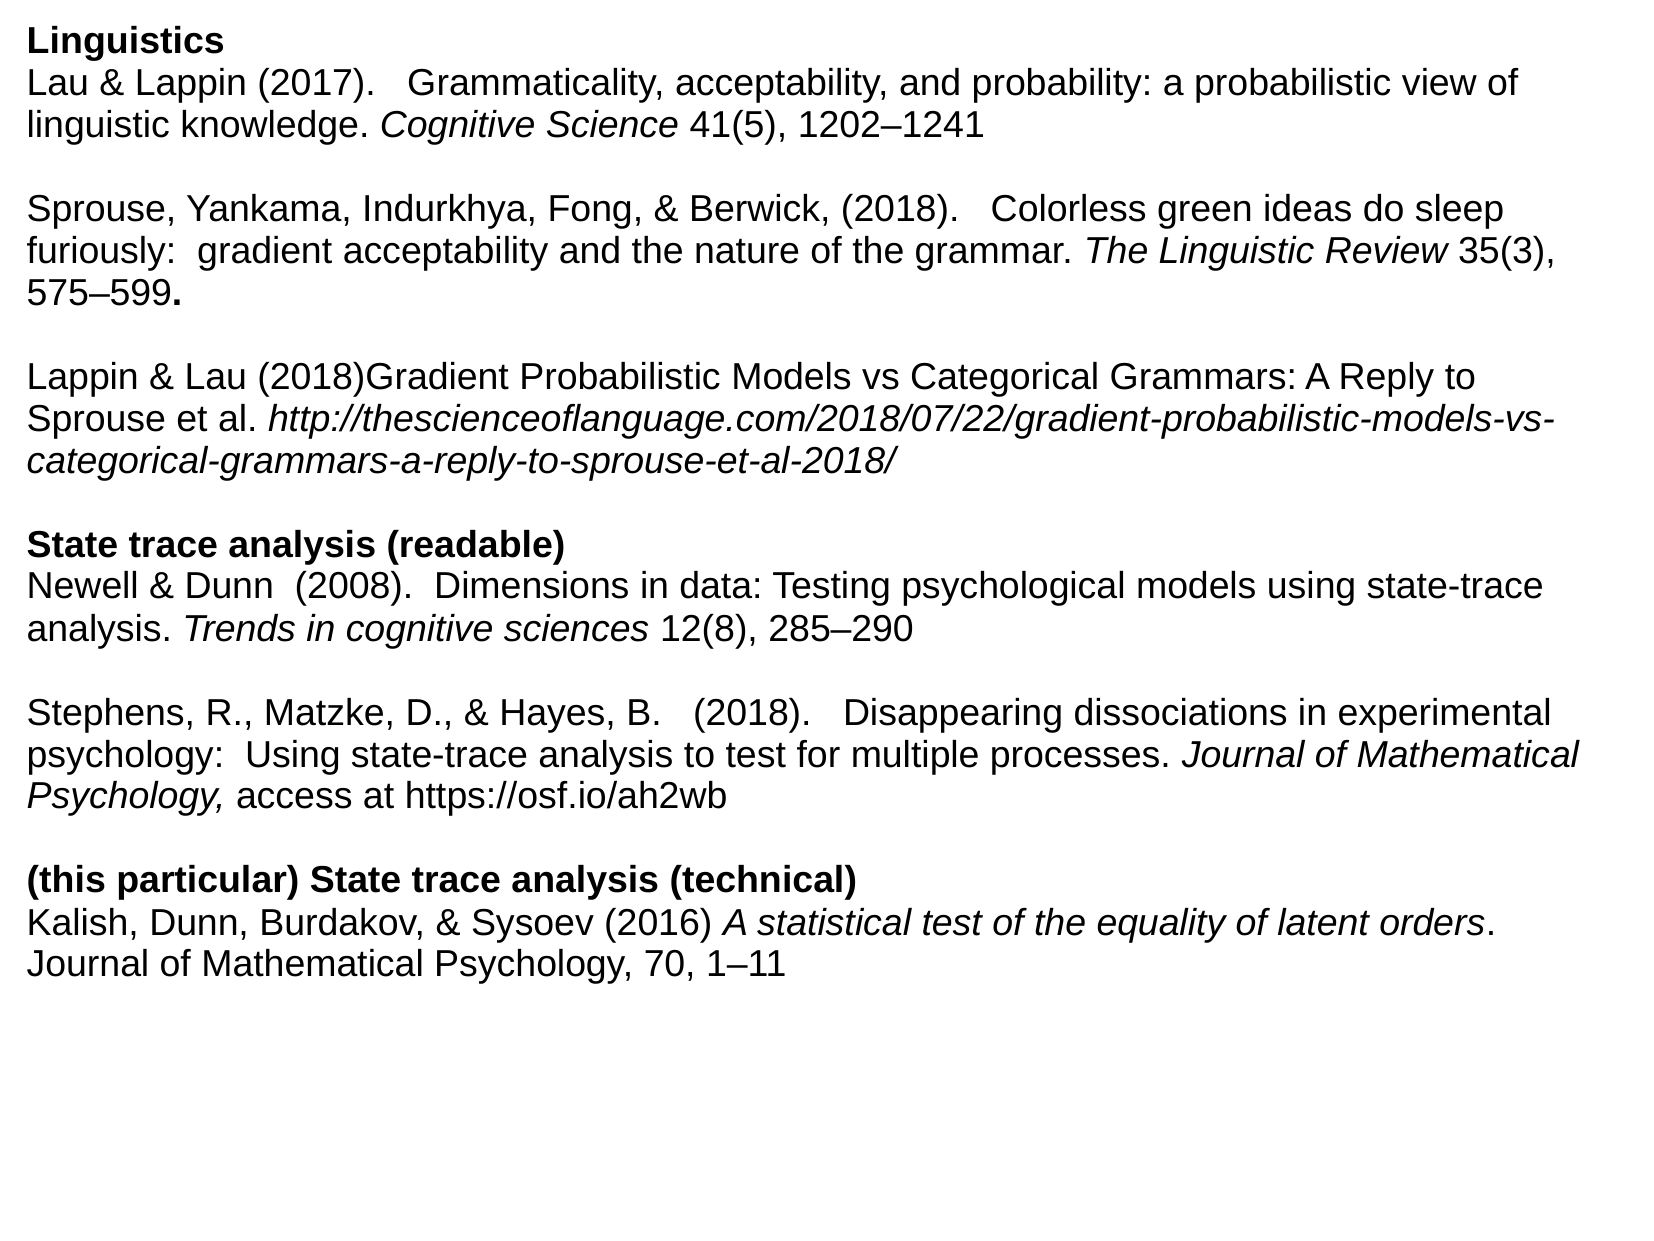

Linguistics
Lau & Lappin (2017). Grammaticality, acceptability, and probability: a probabilistic view of linguistic knowledge. Cognitive Science 41(5), 1202–1241
Sprouse, Yankama, Indurkhya, Fong, & Berwick, (2018). Colorless green ideas do sleep furiously: gradient acceptability and the nature of the grammar. The Linguistic Review 35(3), 575–599.
Lappin & Lau (2018)Gradient Probabilistic Models vs Categorical Grammars: A Reply to Sprouse et al. http://thescienceoflanguage.com/2018/07/22/gradient-probabilistic-models-vs-categorical-grammars-a-reply-to-sprouse-et-al-2018/
State trace analysis (readable)
Newell & Dunn (2008). Dimensions in data: Testing psychological models using state-trace analysis. Trends in cognitive sciences 12(8), 285–290
Stephens, R., Matzke, D., & Hayes, B. (2018). Disappearing dissociations in experimental psychology: Using state-trace analysis to test for multiple processes. Journal of Mathematical Psychology, access at https://osf.io/ah2wb
(this particular) State trace analysis (technical)
Kalish, Dunn, Burdakov, & Sysoev (2016) A statistical test of the equality of latent orders.
Journal of Mathematical Psychology, 70, 1–11